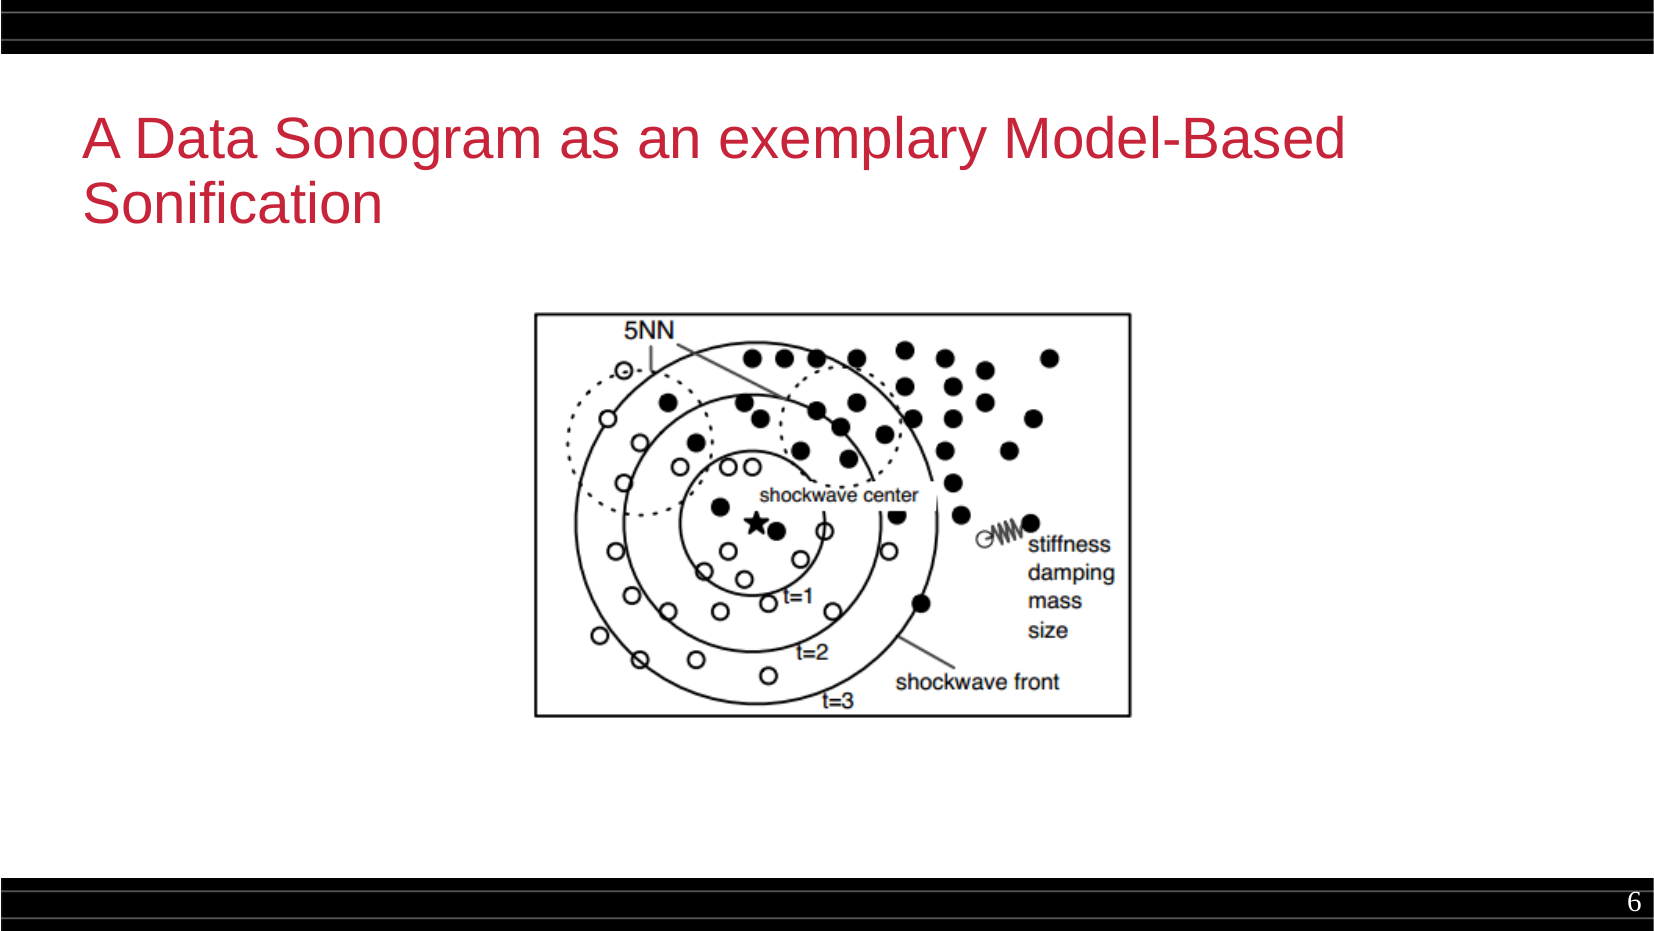

# A Data Sonogram as an exemplary Model-Based Sonification